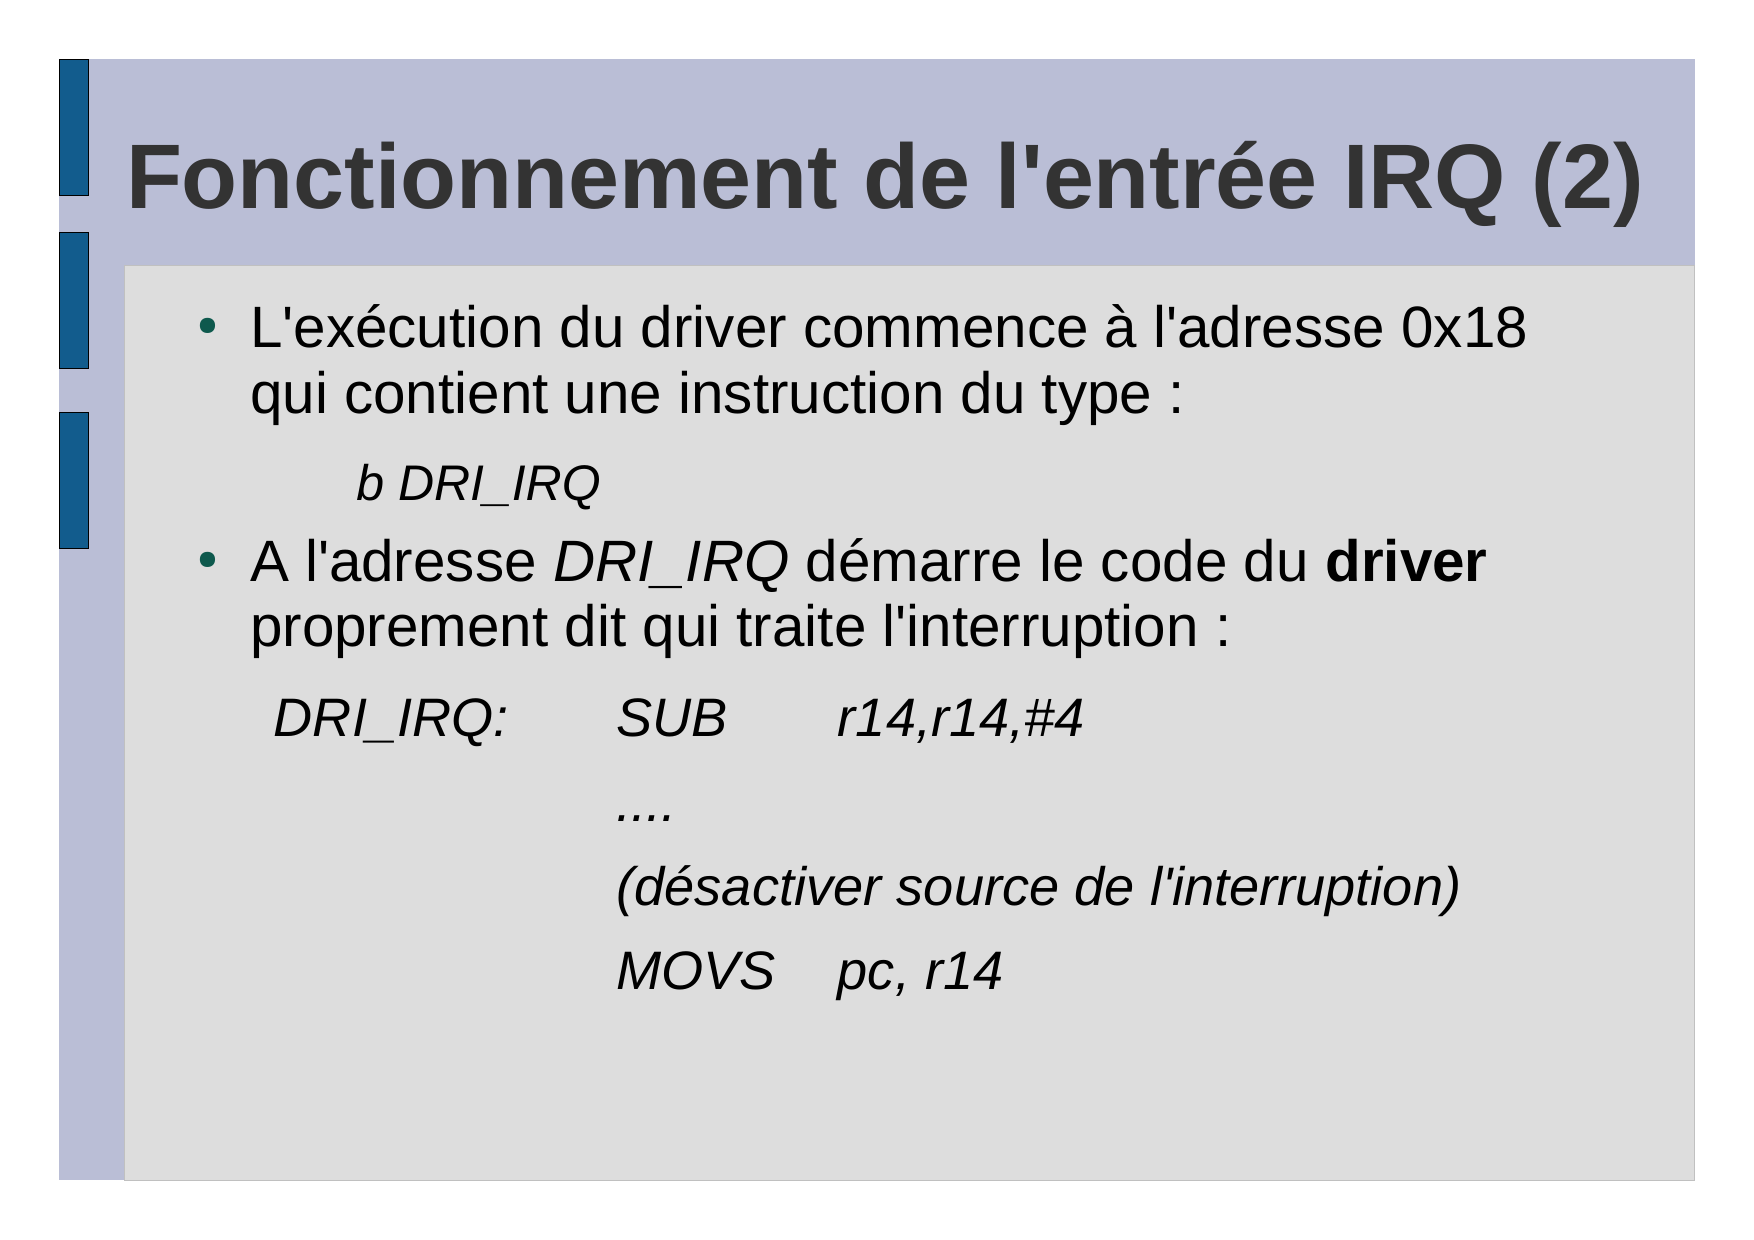

# Fonctionnement de l'entrée IRQ (2)
L'exécution du driver commence à l'adresse 0x18 qui contient une instruction du type :
b DRI_IRQ
A l'adresse DRI_IRQ démarre le code du driver proprement dit qui traite l'interruption :
DRI_IRQ:		SUB		r14,r14,#4
 				....
 				(désactiver source de l'interruption)
 				MOVS	pc, r14